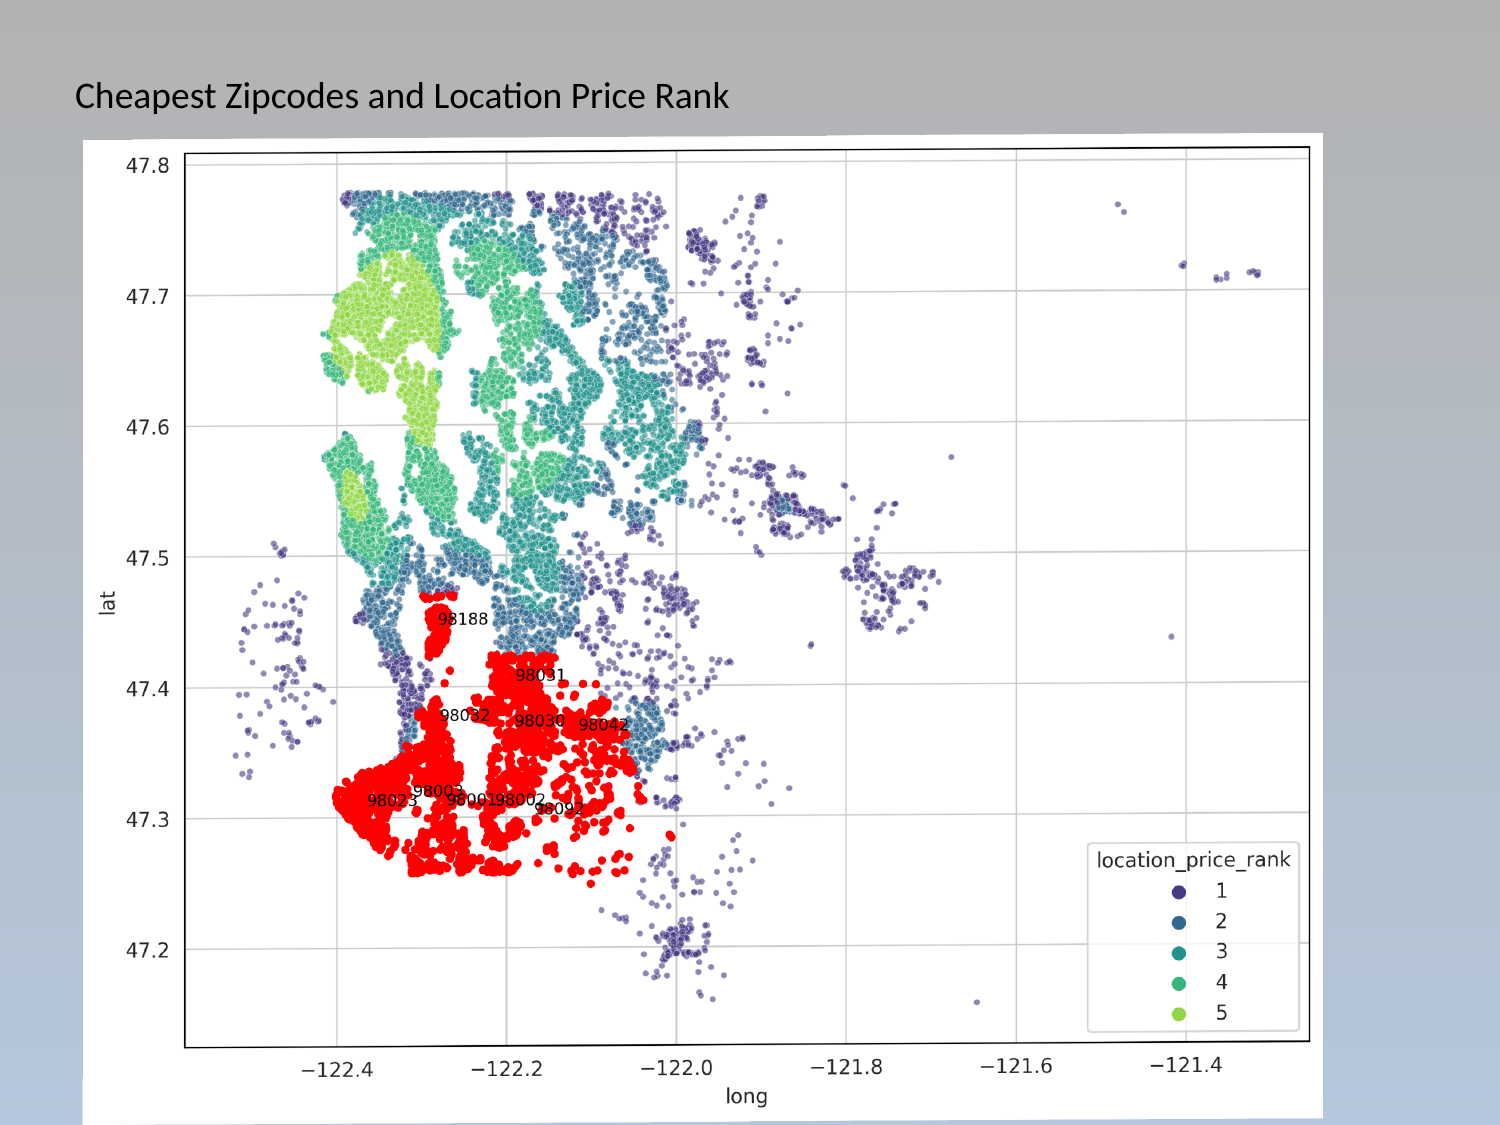

# Cheapest Zipcodes and Location Price Rank